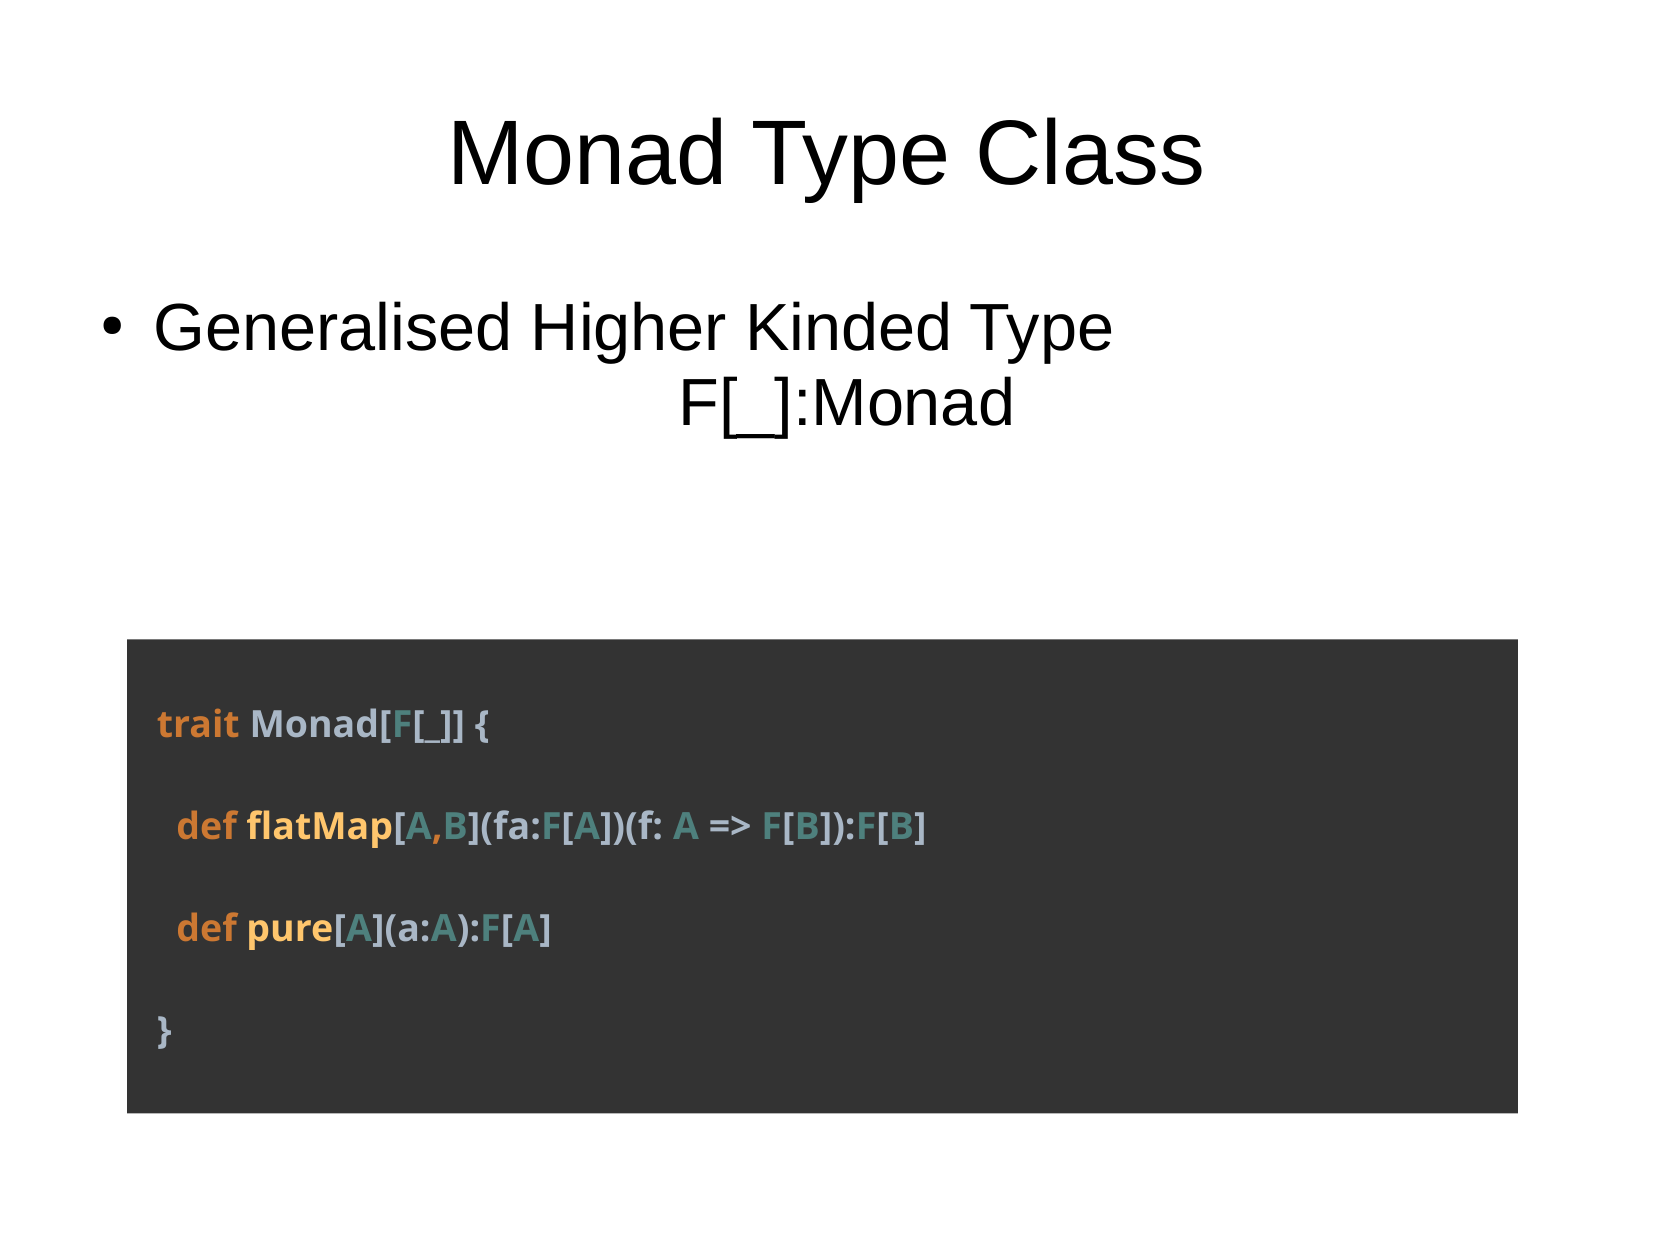

# Monad Type Class
Generalised Higher Kinded Type
							F[_]:Monad
trait Monad[F[_]] {
 def flatMap[A,B](fa:F[A])(f: A => F[B]):F[B]
 def pure[A](a:A):F[A]
}